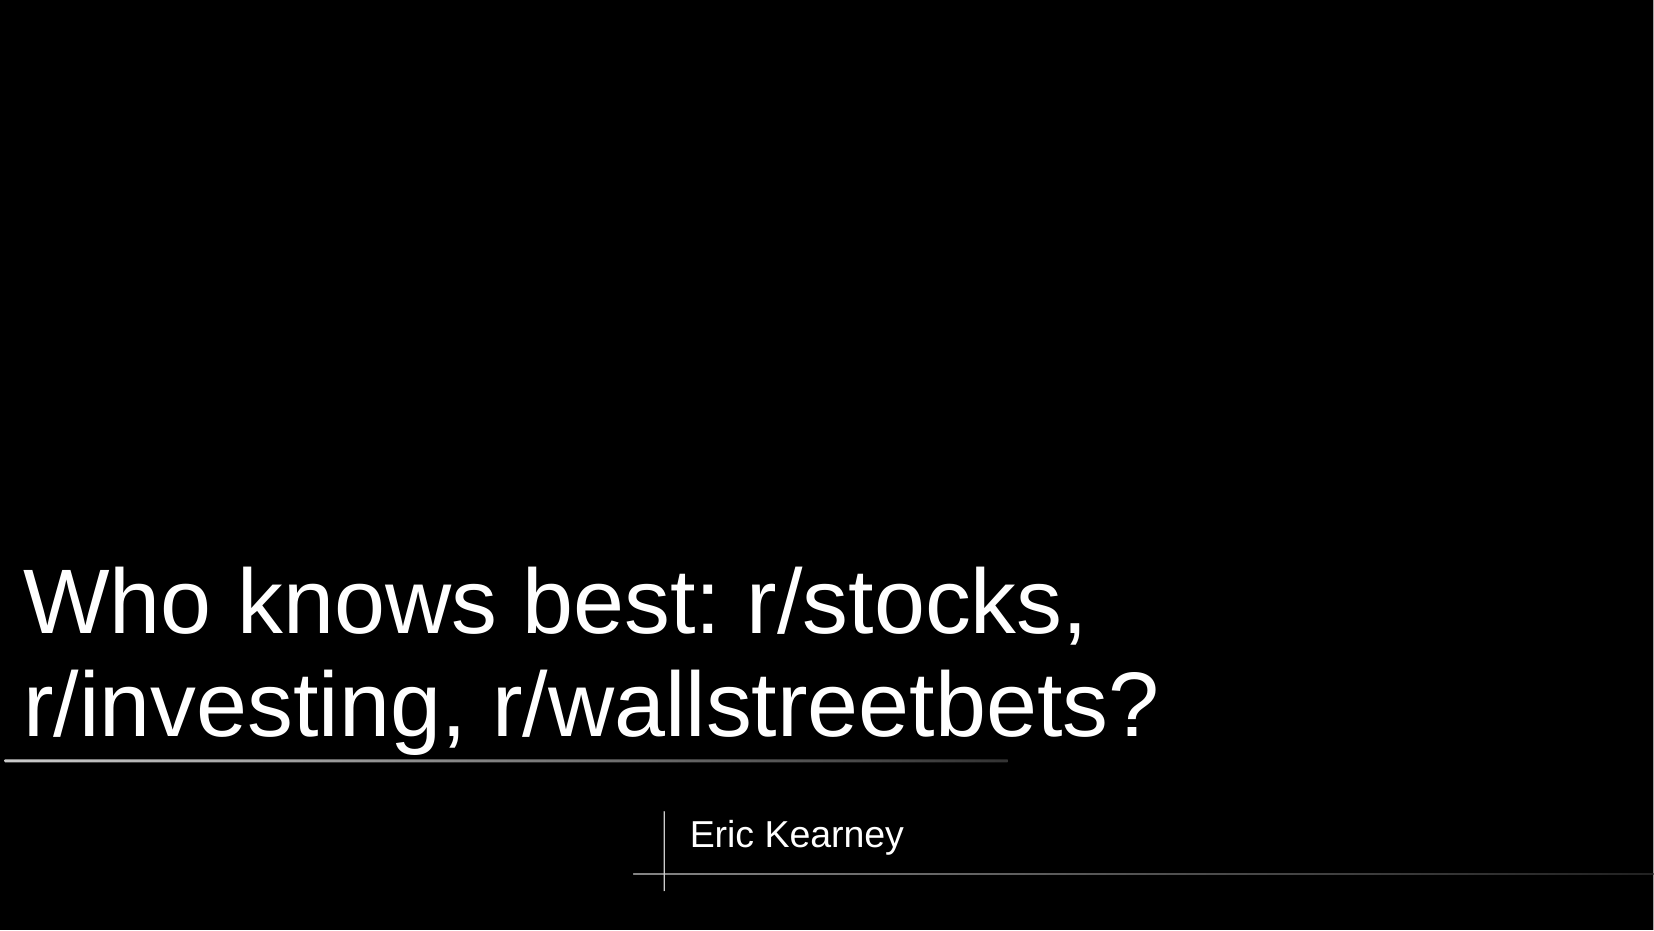

# Who knows best: r/stocks, r/investing, r/wallstreetbets?
Eric Kearney